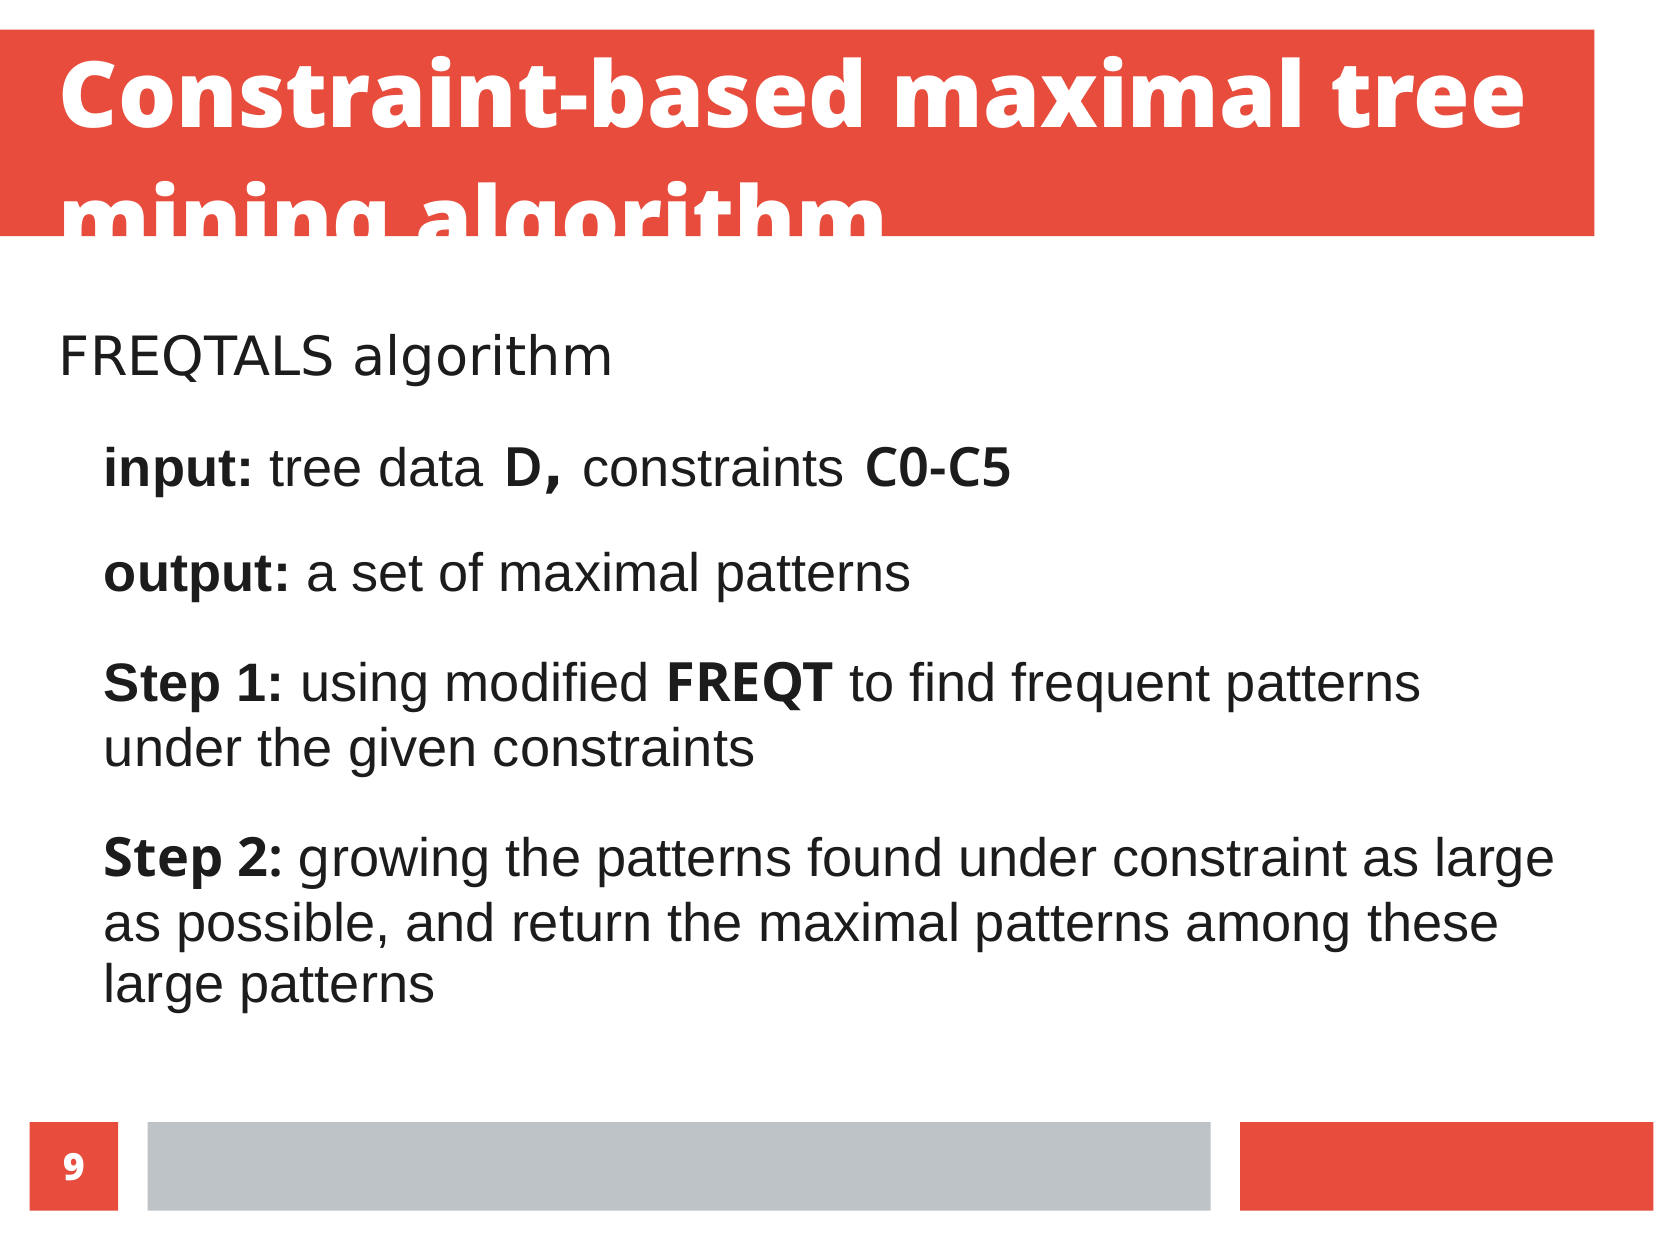

# Constraint-based maximal tree mining algorithm
FREQTALS algorithm
input: tree data D, constraints C0-C5
output: a set of maximal patterns
Step 1: using modified FREQT to find frequent patterns under the given constraints
Step 2: growing the patterns found under constraint as large as possible, and return the maximal patterns among these large patterns
9